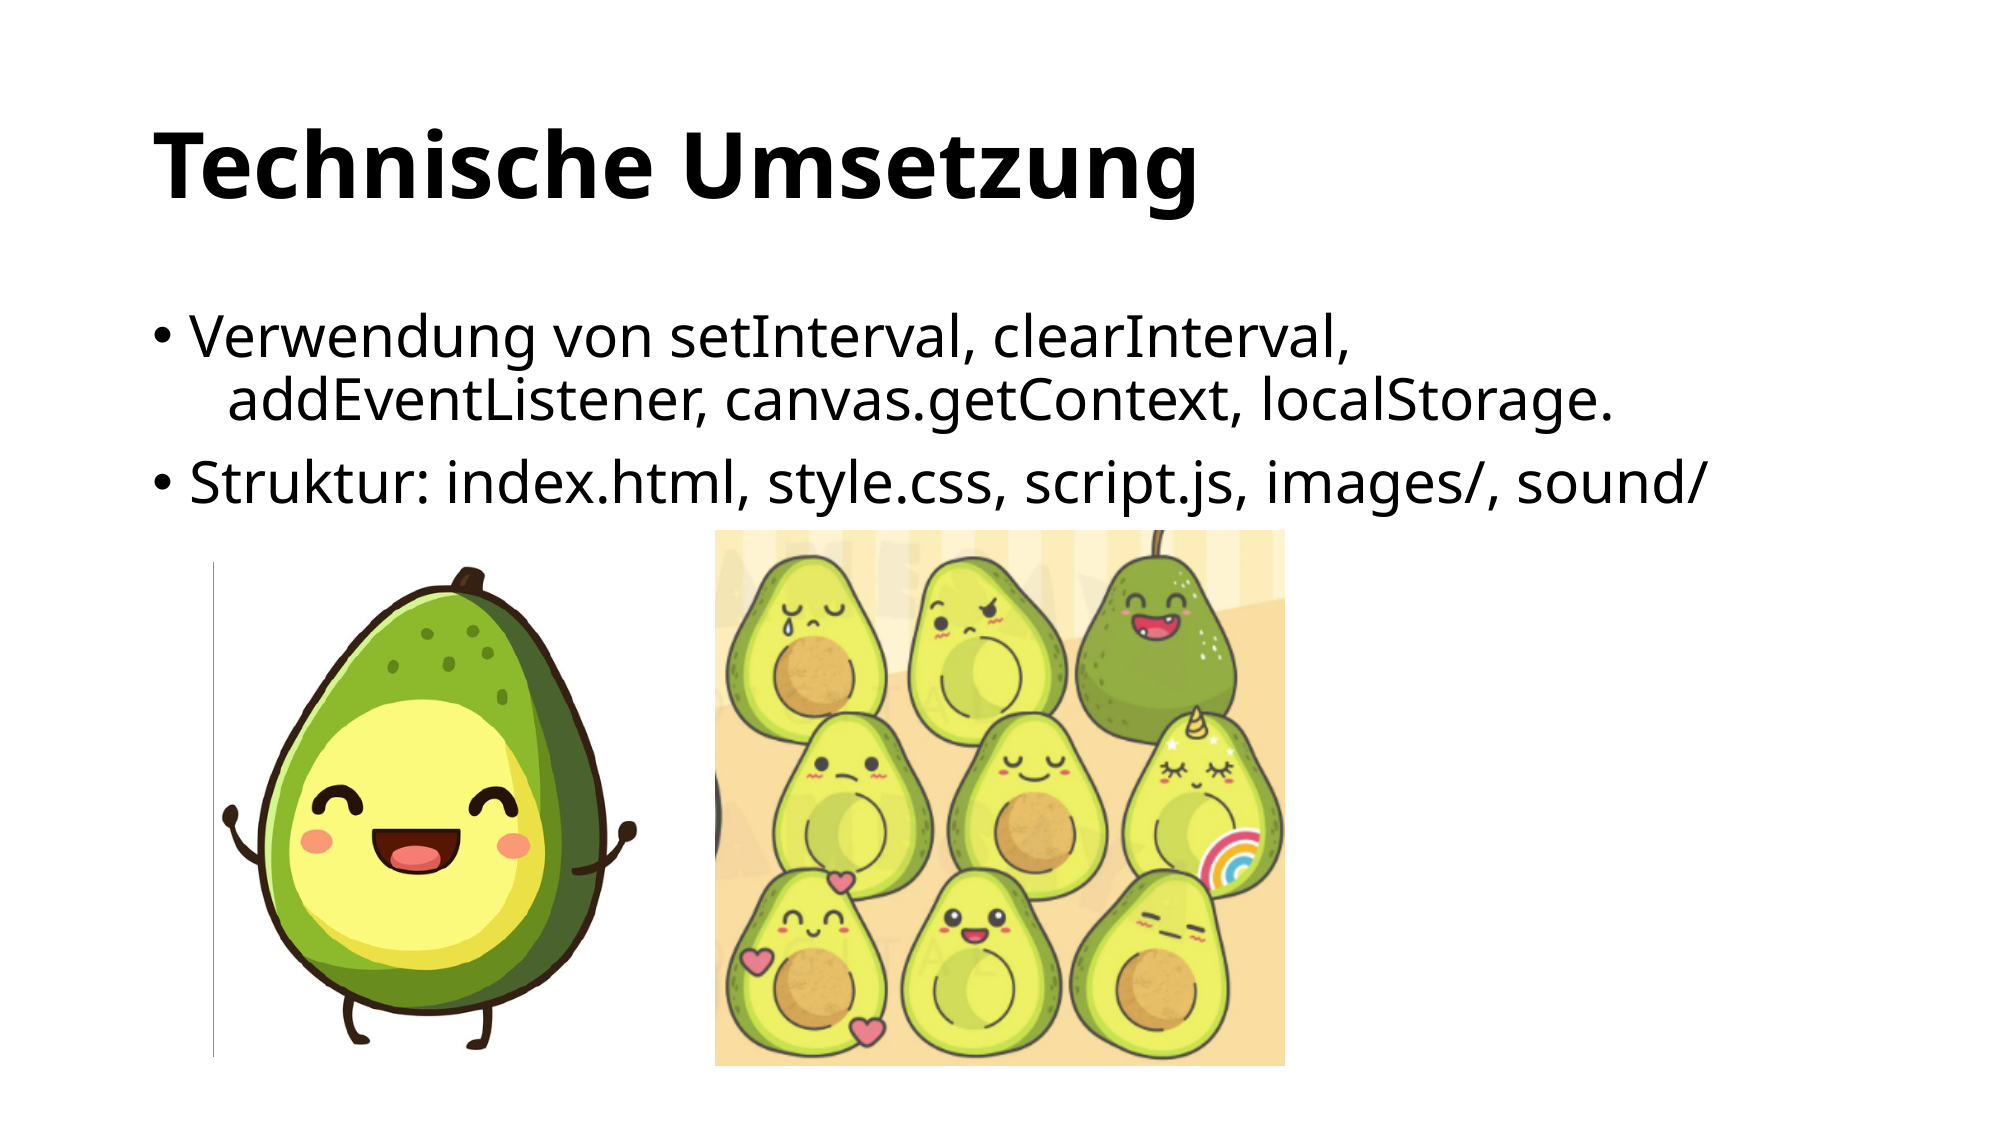

# Technische Umsetzung
Verwendung von setInterval, clearInterval, addEventListener, canvas.getContext, localStorage.
Struktur: index.html, style.css, script.js, images/, sound/